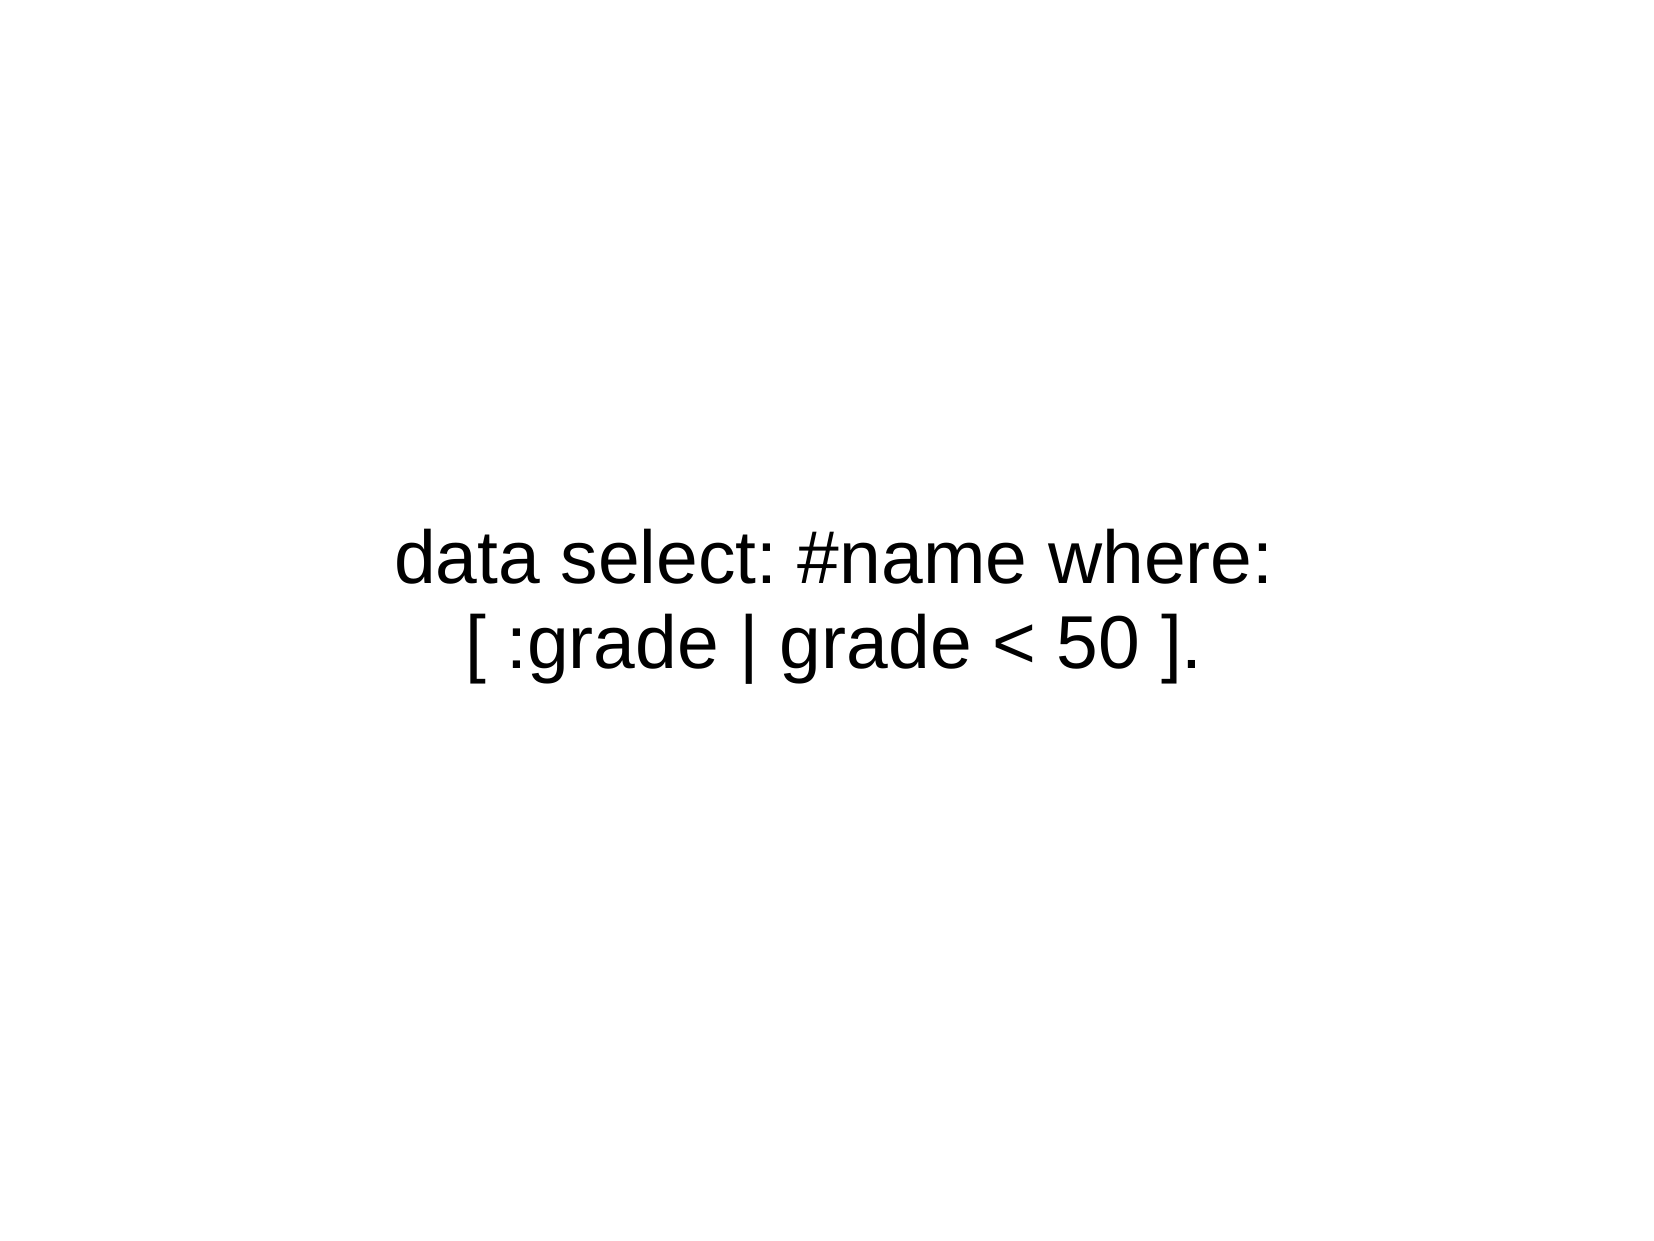

# data select: #name where:
[ :grade | grade < 50 ].